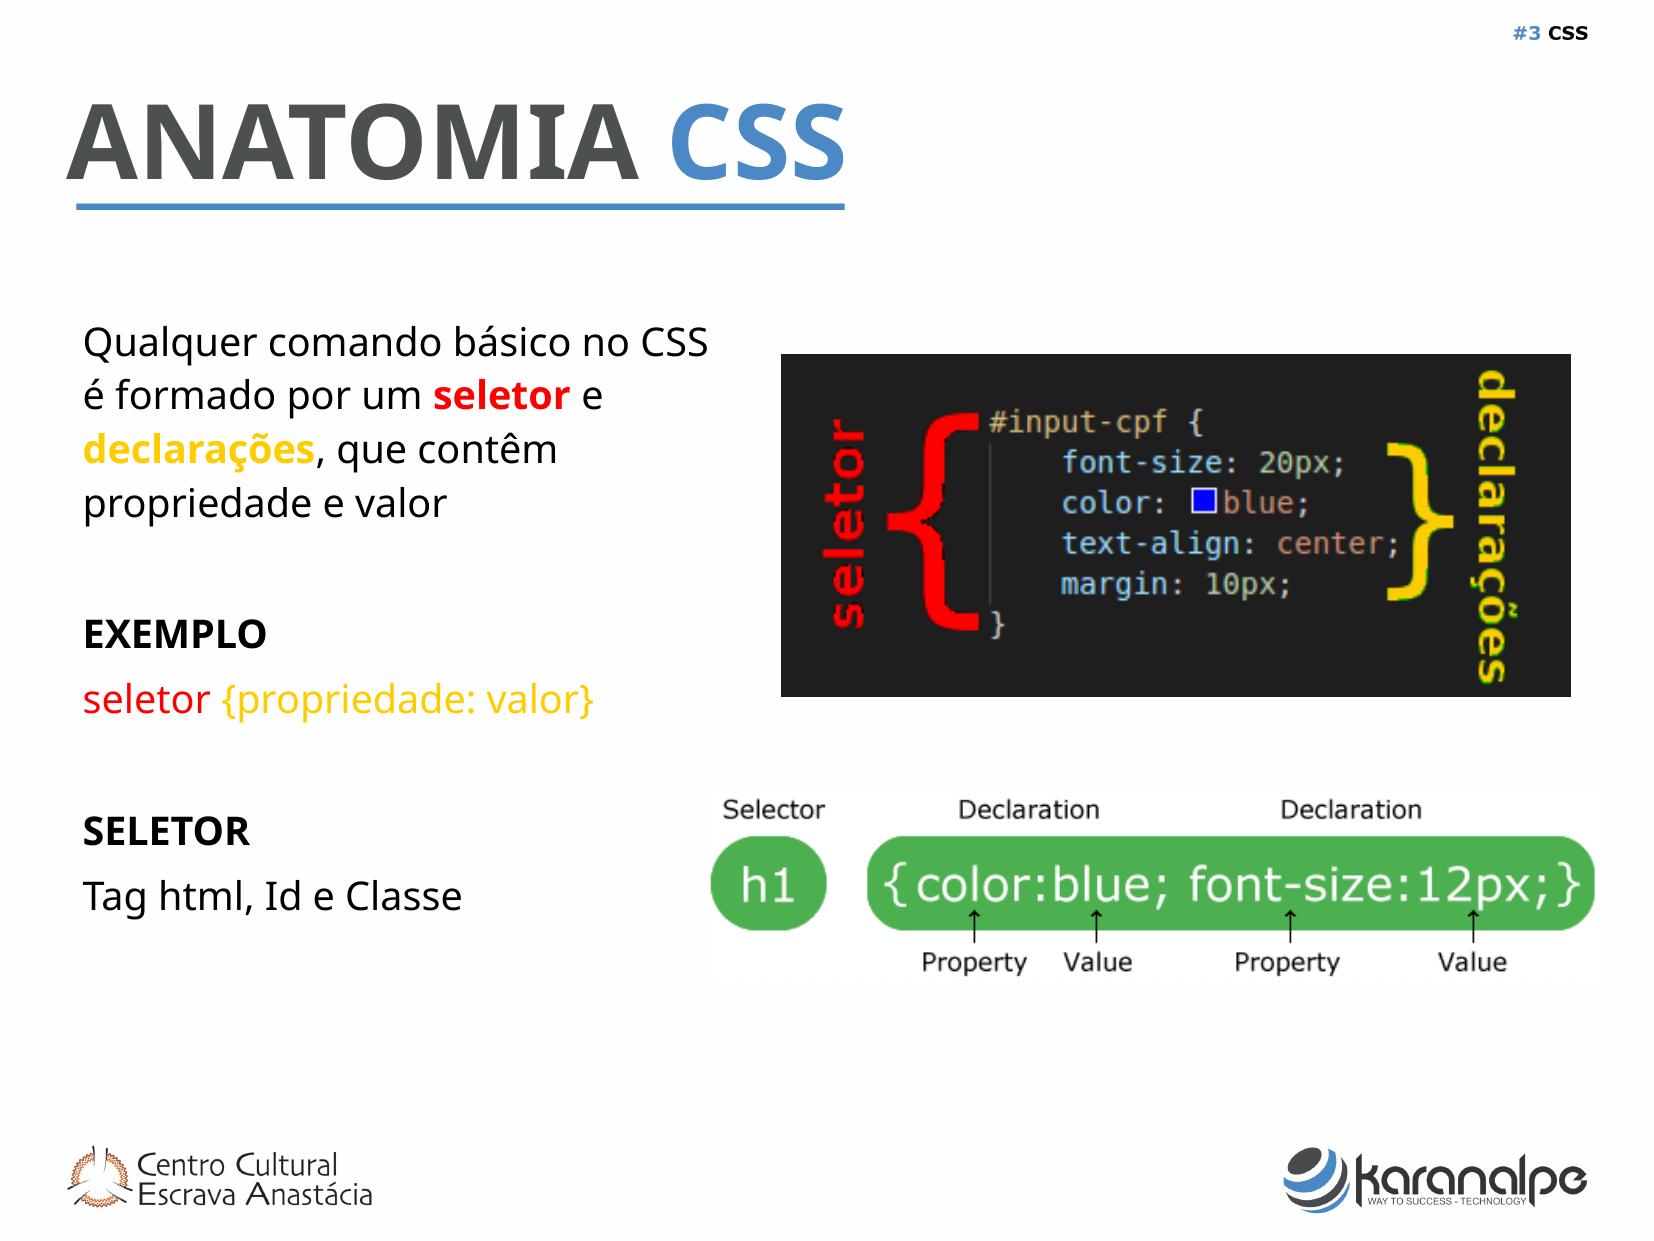

ANATOMIA CSS
# Qualquer comando básico no CSS é formado por um seletor e declarações, que contêm propriedade e valor
EXEMPLO
seletor {propriedade: valor}
SELETOR
Tag html, Id e Classe